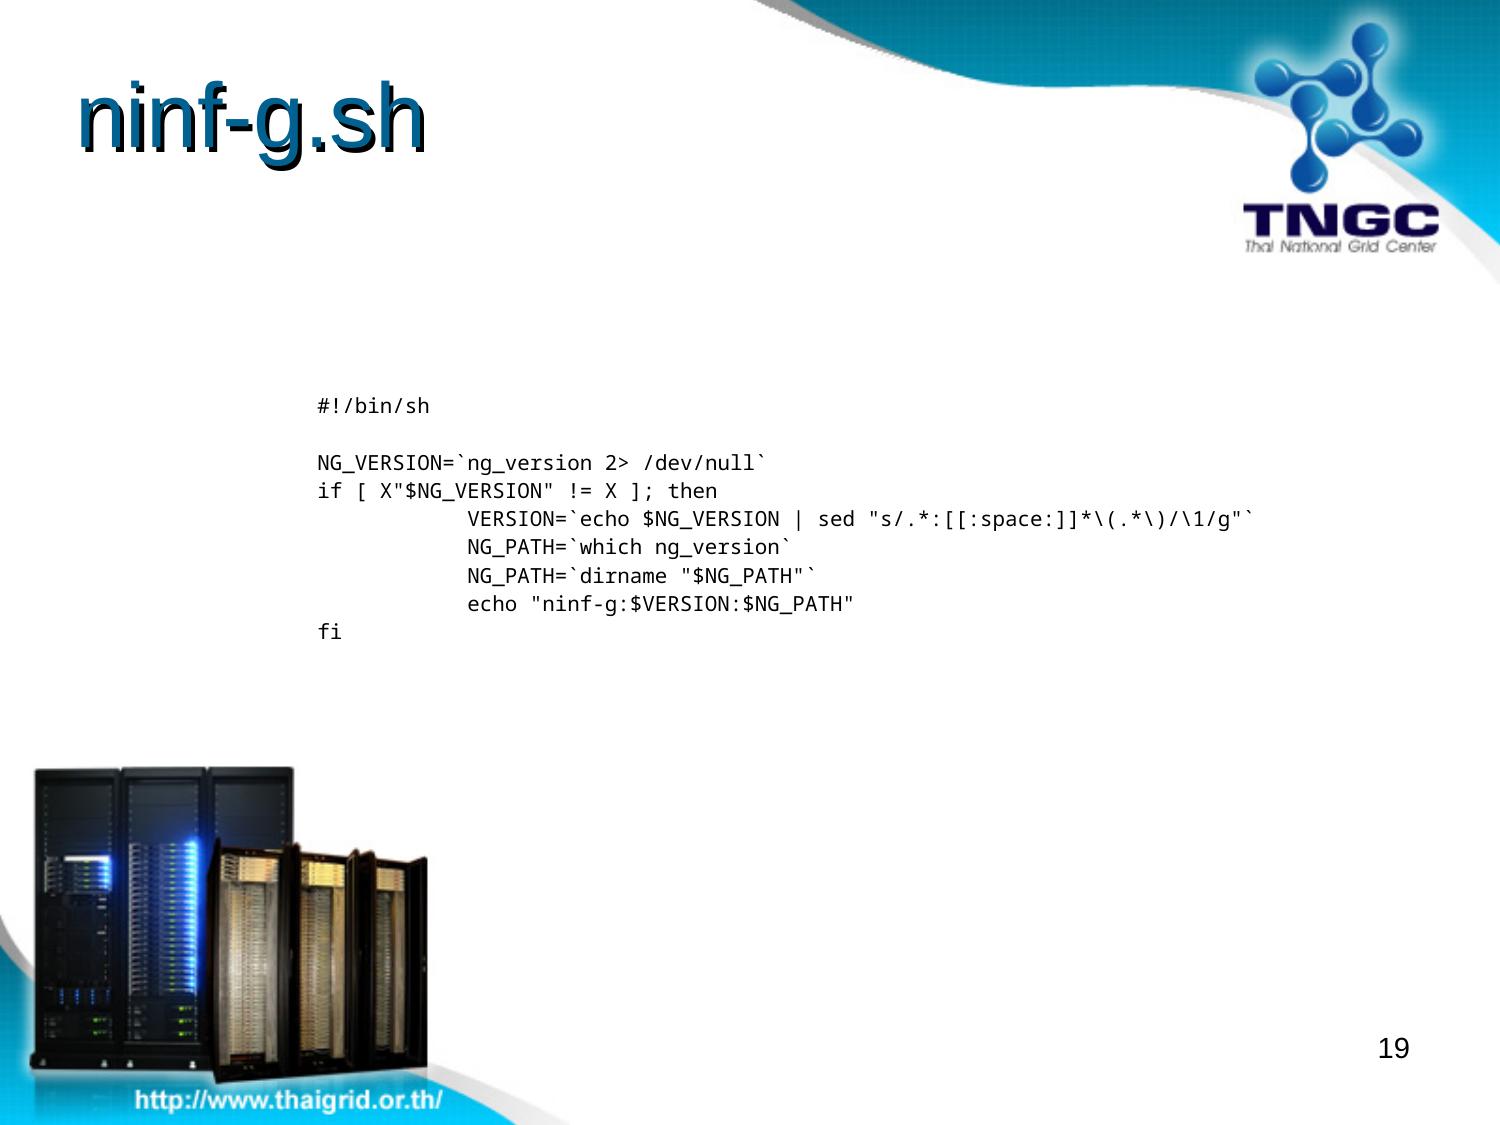

# ninf-g.sh
#!/bin/sh
NG_VERSION=`ng_version 2> /dev/null`
if [ X"$NG_VERSION" != X ]; then
	VERSION=`echo $NG_VERSION | sed "s/.*:[[:space:]]*\(.*\)/\1/g"`
	NG_PATH=`which ng_version`
	NG_PATH=`dirname "$NG_PATH"`
	echo "ninf-g:$VERSION:$NG_PATH"
fi
19